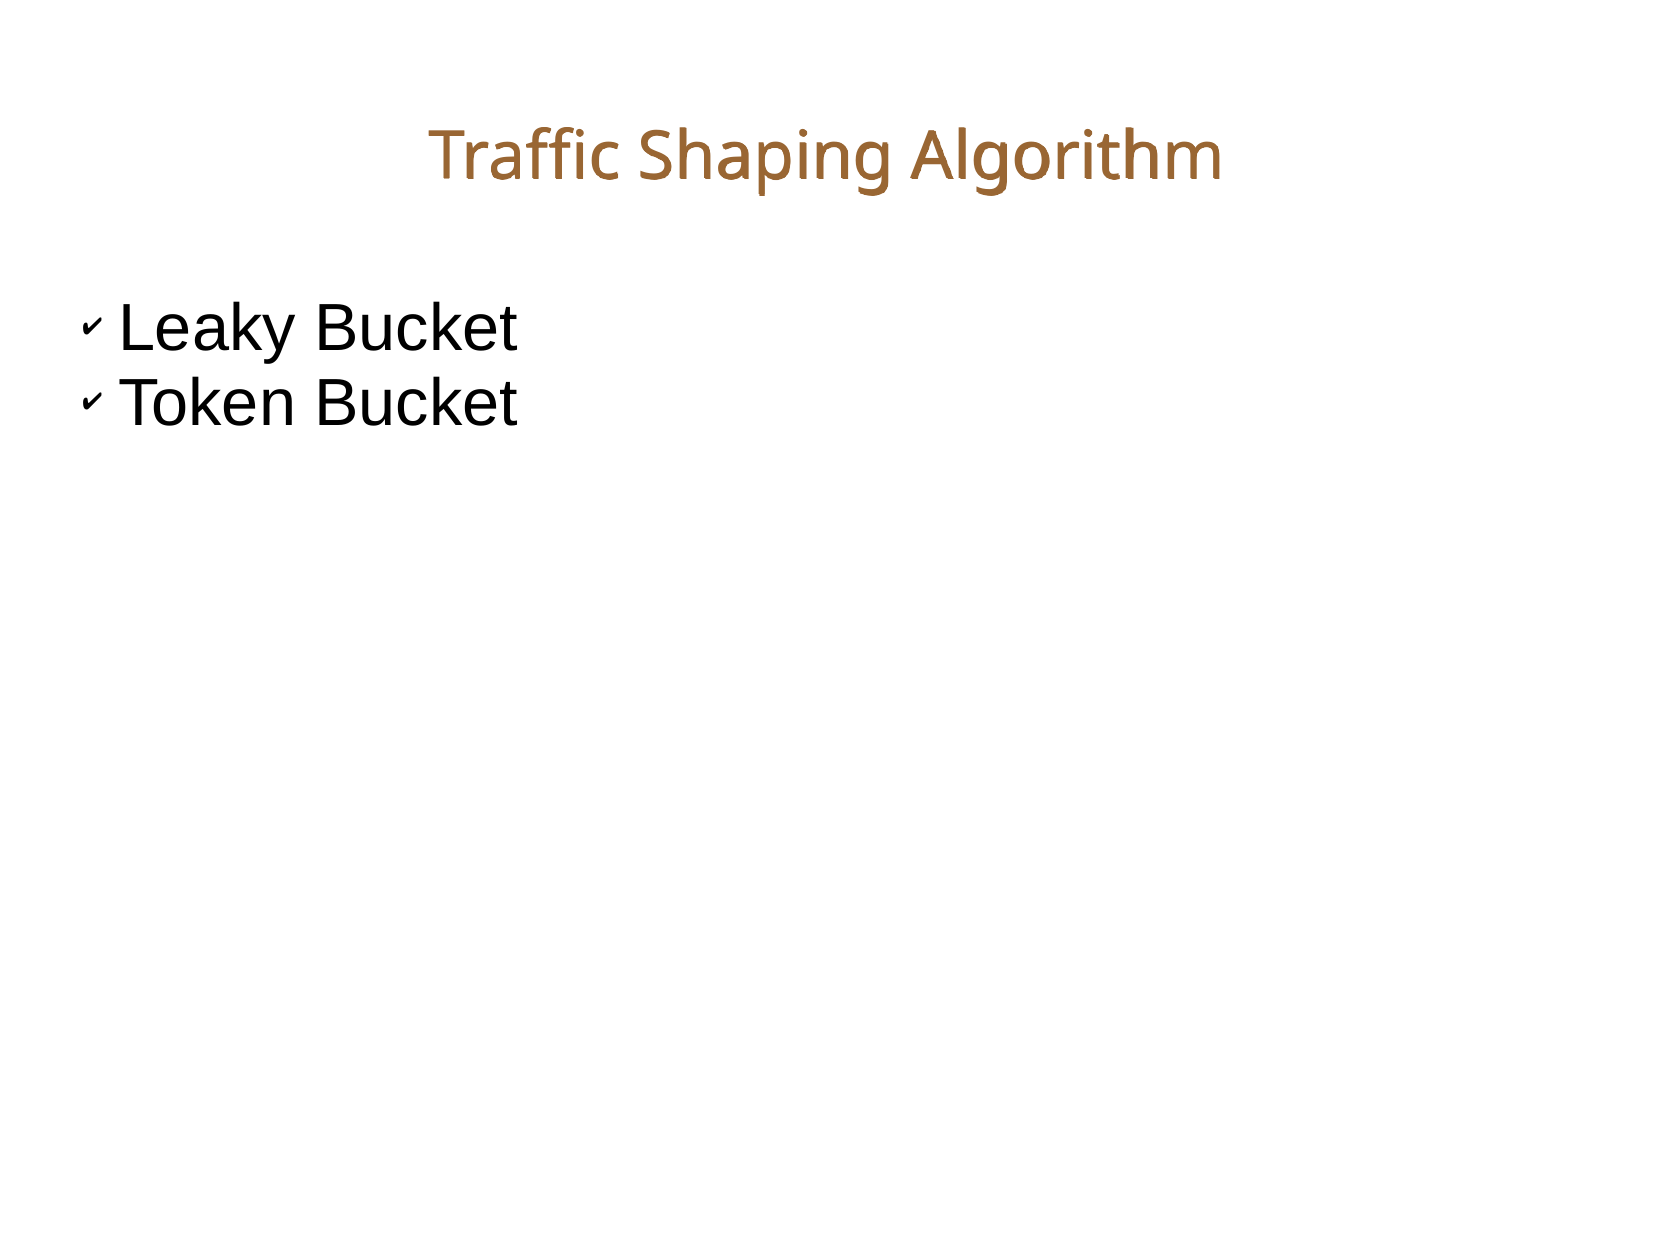

# Traffic Shaping Algorithm
Leaky Bucket
Token Bucket